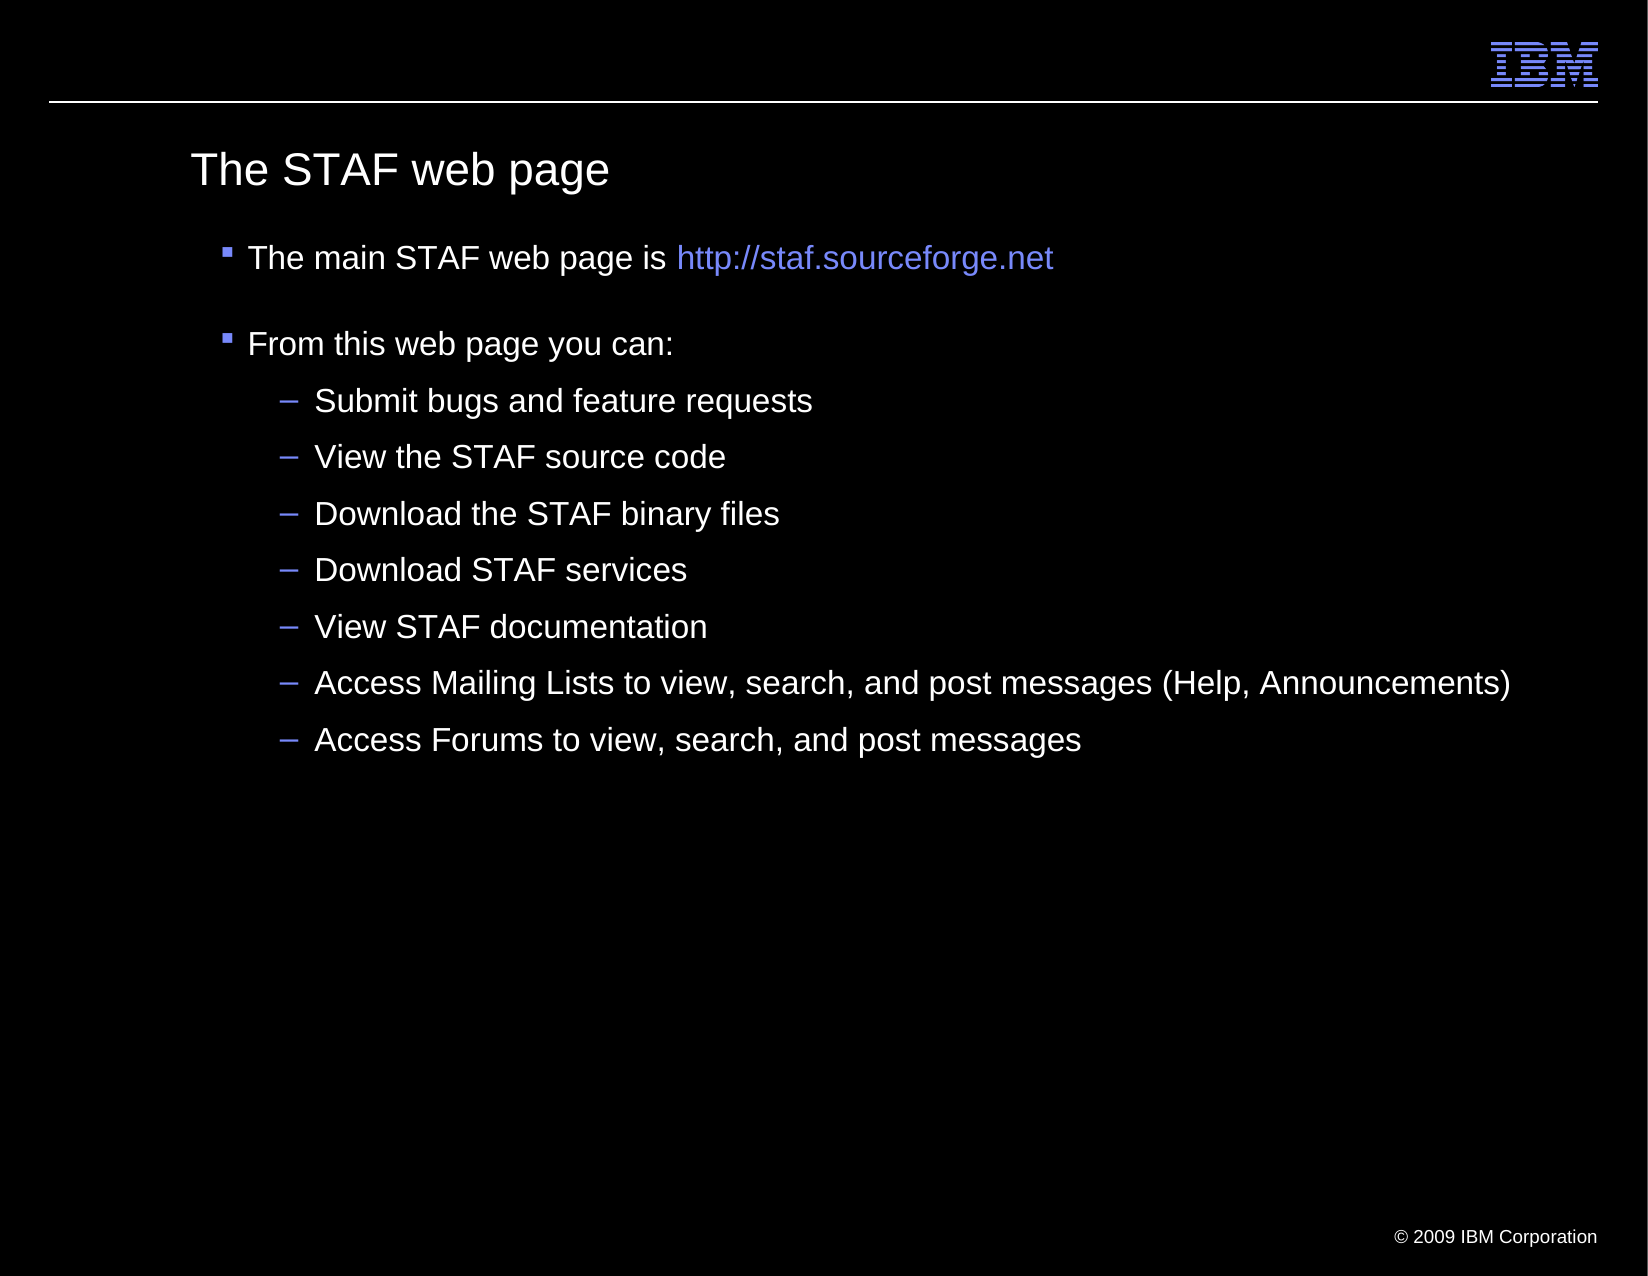

# The STAF web page
The main STAF web page is http://staf.sourceforge.net
From this web page you can:
Submit bugs and feature requests
View the STAF source code
Download the STAF binary files
Download STAF services
View STAF documentation
Access Mailing Lists to view, search, and post messages (Help, Announcements)
Access Forums to view, search, and post messages